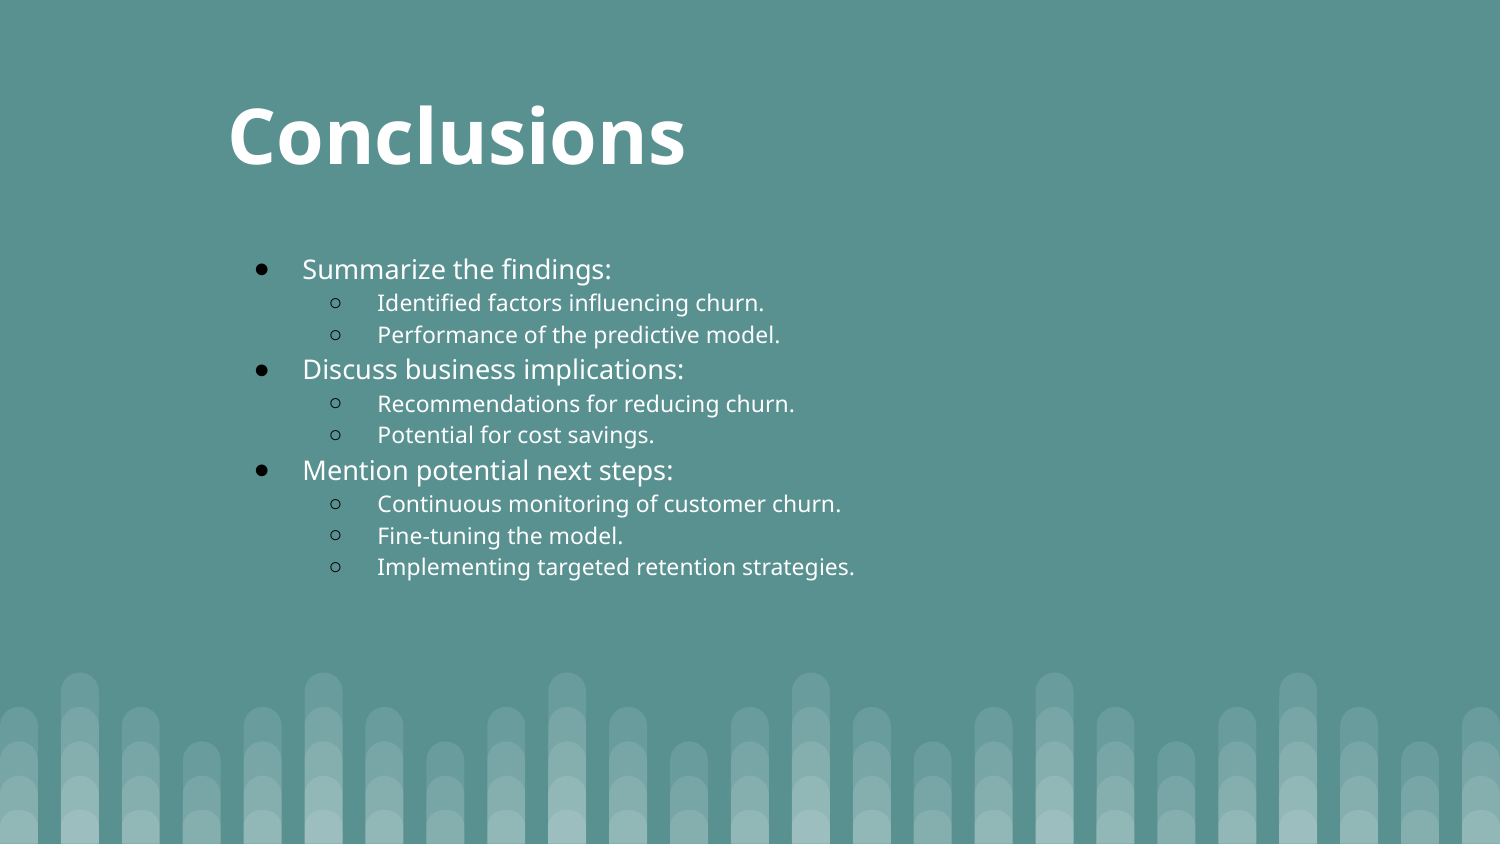

Conclusions
# Summarize the findings:
Identified factors influencing churn.
Performance of the predictive model.
Discuss business implications:
Recommendations for reducing churn.
Potential for cost savings.
Mention potential next steps:
Continuous monitoring of customer churn.
Fine-tuning the model.
Implementing targeted retention strategies.